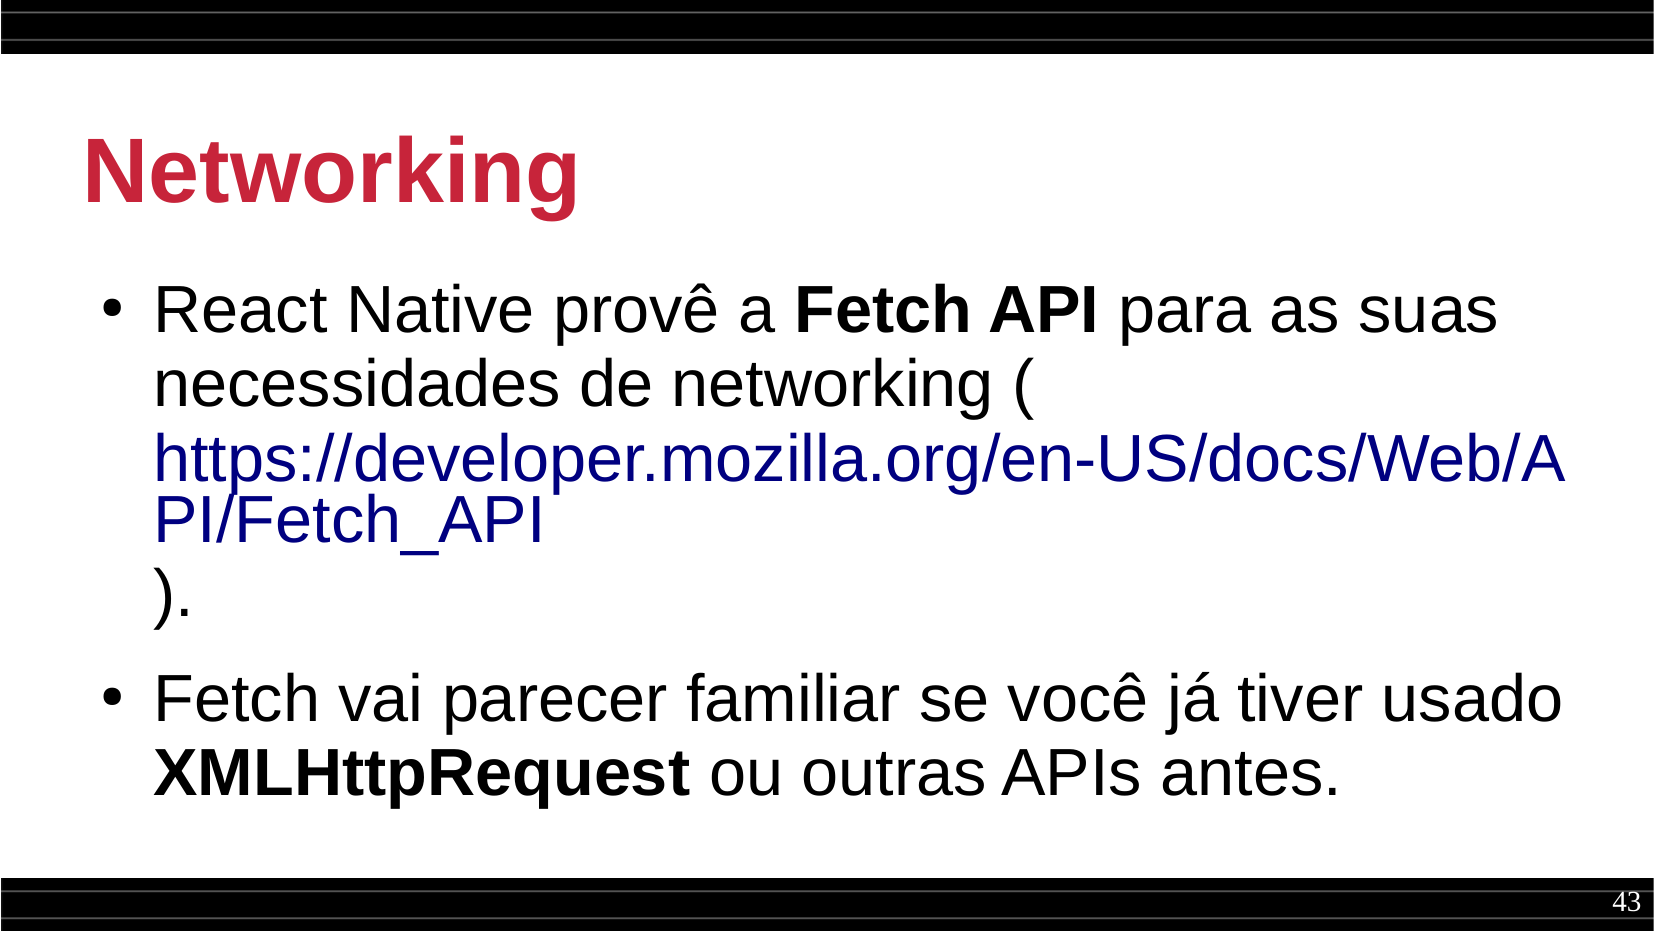

# Networking
React Native provê a Fetch API para as suas necessidades de networking (https://developer.mozilla.org/en-US/docs/Web/API/Fetch_API).
Fetch vai parecer familiar se você já tiver usado XMLHttpRequest ou outras APIs antes.